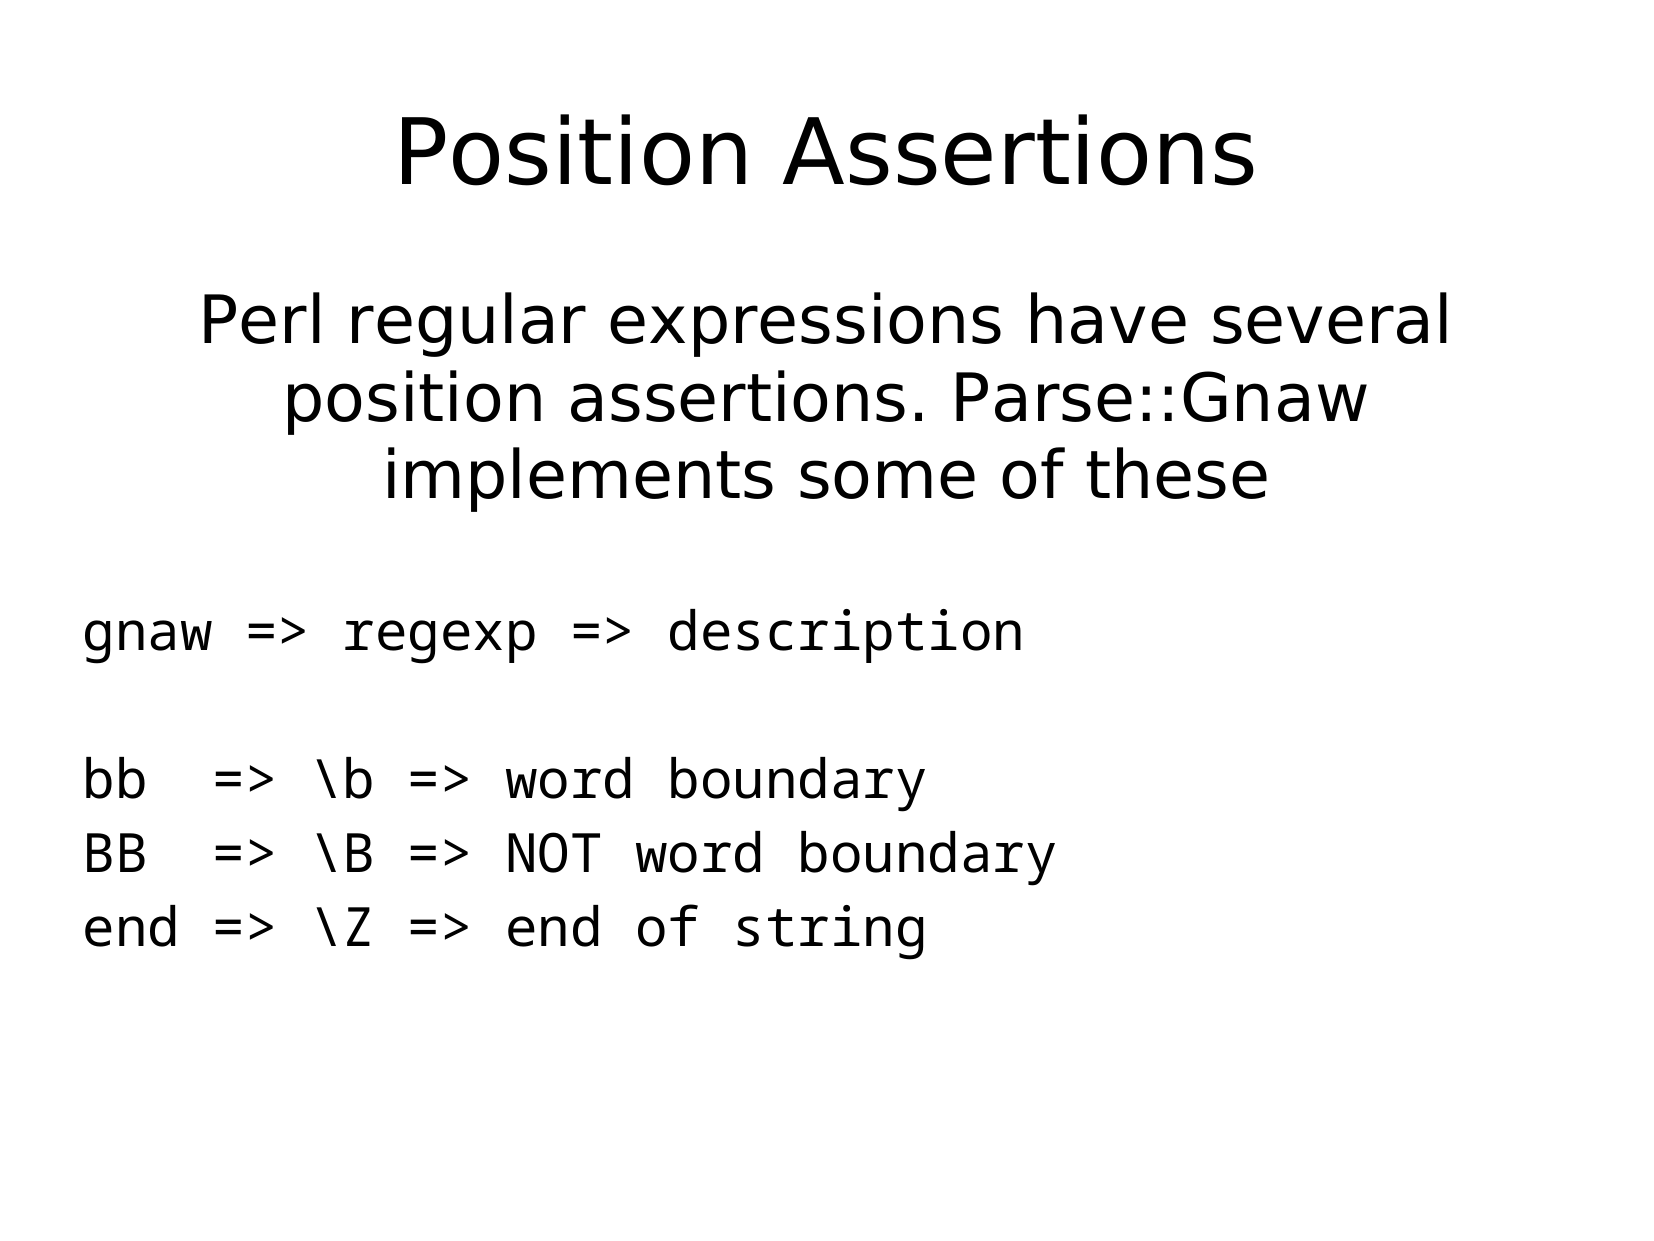

# Position Assertions
Perl regular expressions have several position assertions. Parse::Gnaw implements some of these
gnaw => regexp => description
bb => \b => word boundary
BB => \B => NOT word boundary
end => \Z => end of string